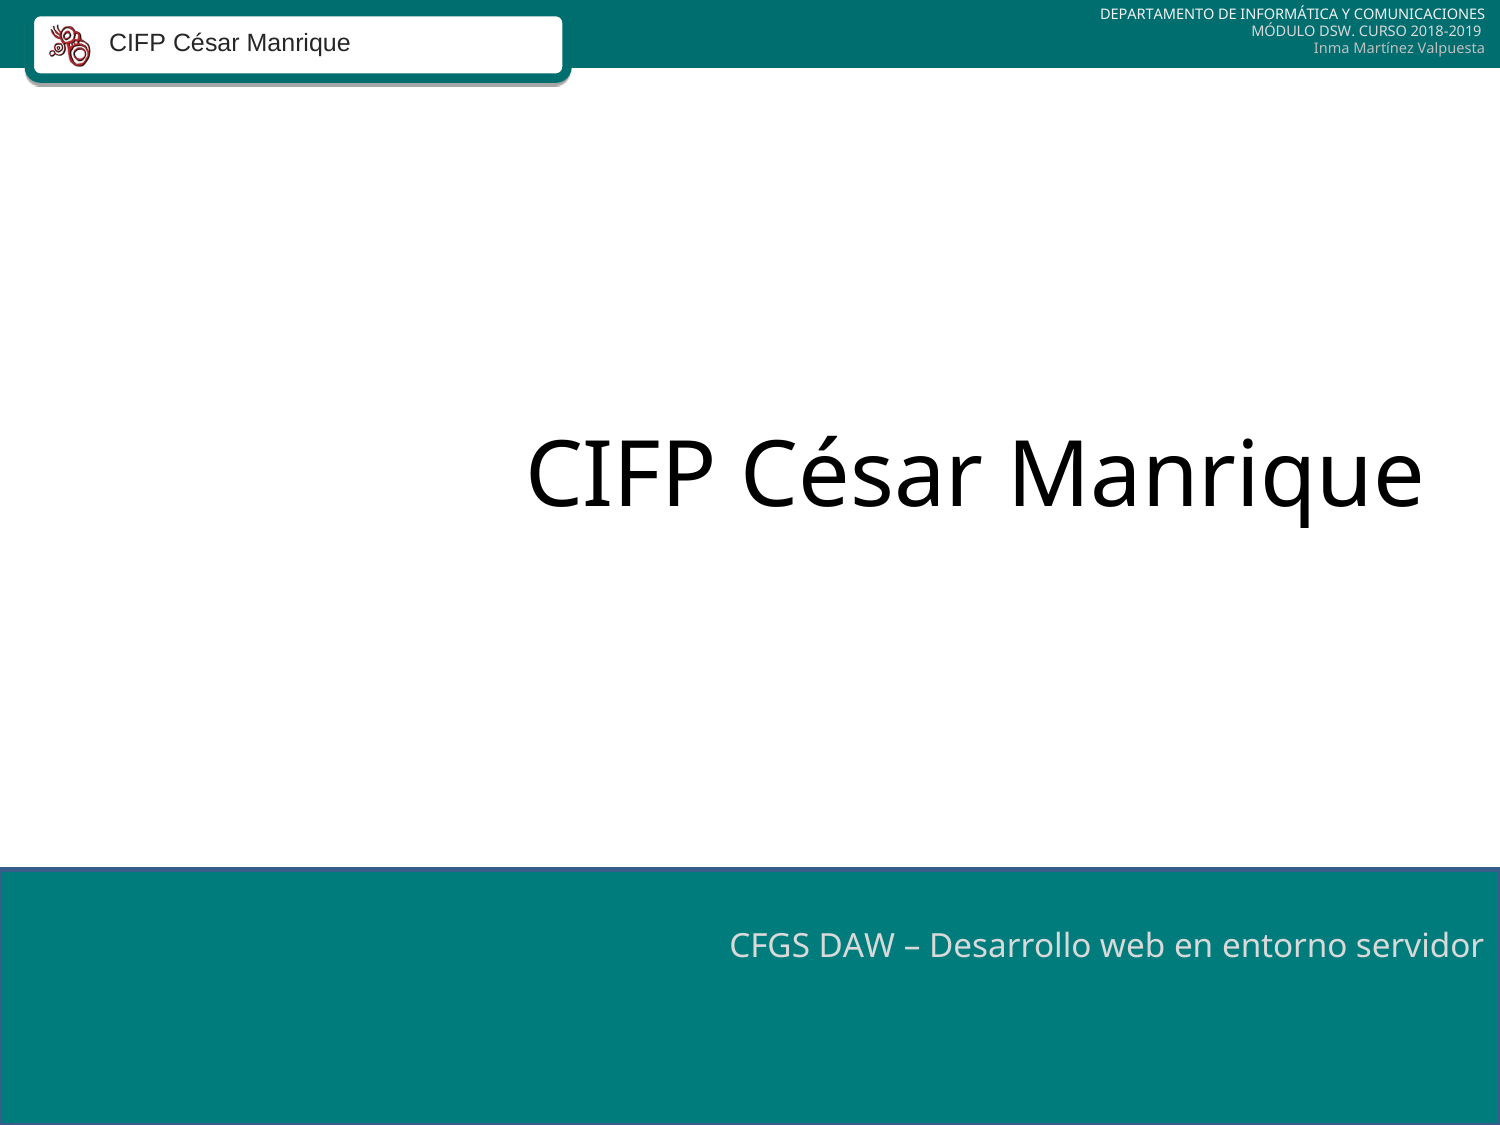

# CIFP César Manrique
CFGS DAW – Desarrollo web en entorno servidor